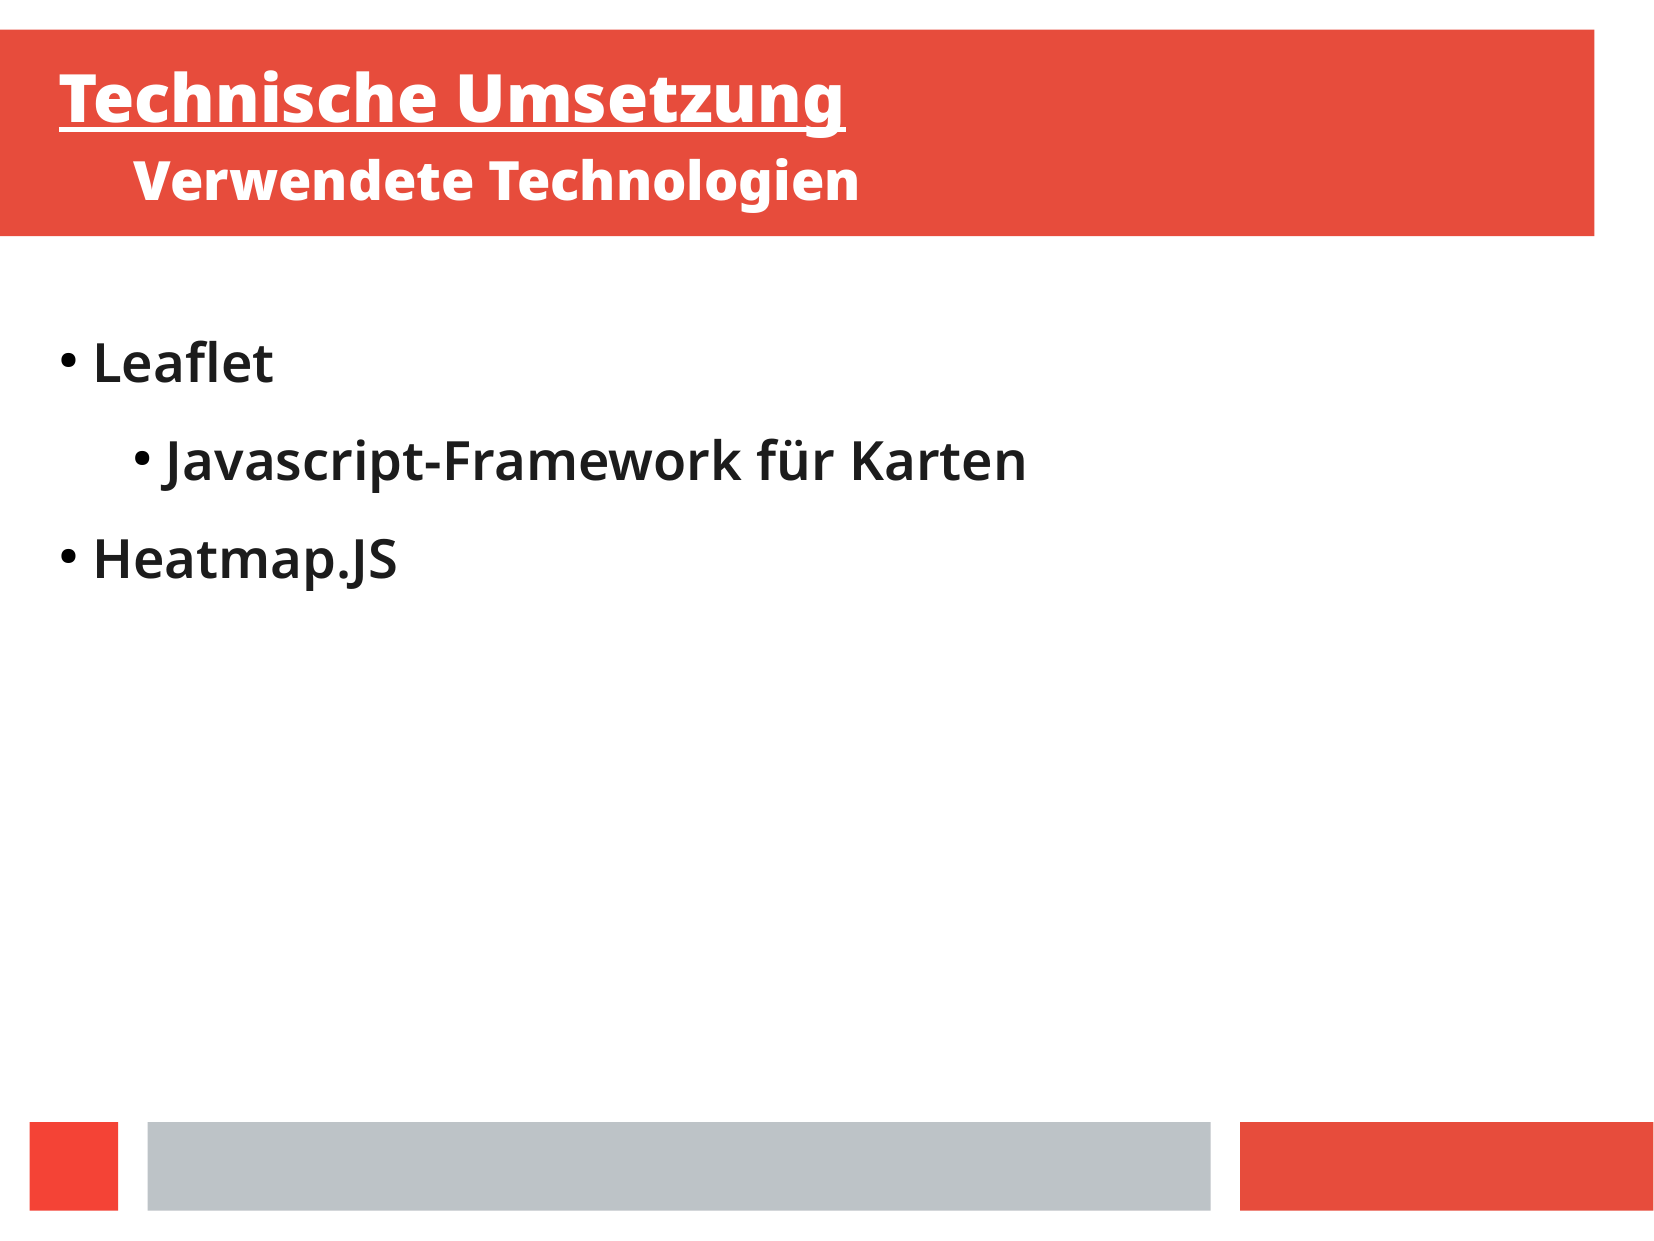

# Technische Umsetzung Verwendete Technologien
 Leaflet
 Javascript-Framework für Karten
 Heatmap.JS